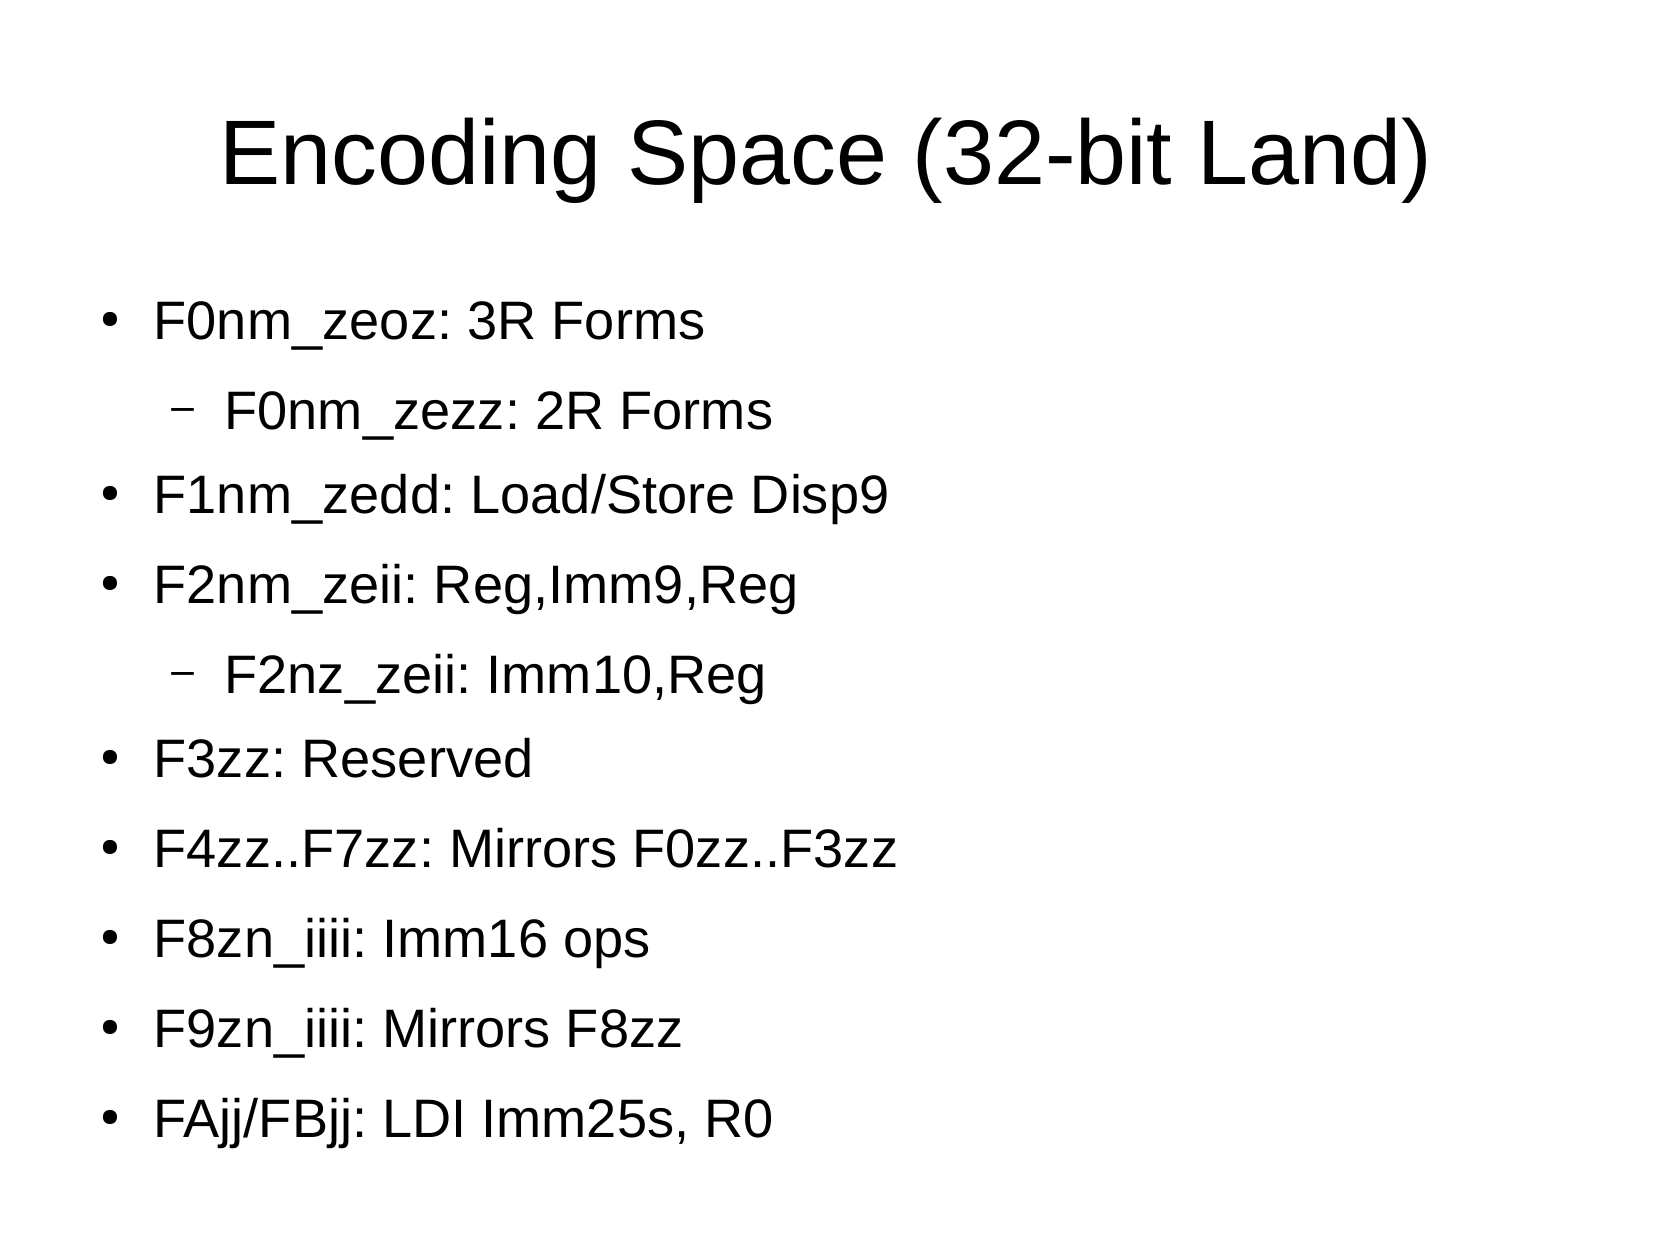

# Encoding Space (32-bit Land)
F0nm_zeoz: 3R Forms
F0nm_zezz: 2R Forms
F1nm_zedd: Load/Store Disp9
F2nm_zeii: Reg,Imm9,Reg
F2nz_zeii: Imm10,Reg
F3zz: Reserved
F4zz..F7zz: Mirrors F0zz..F3zz
F8zn_iiii: Imm16 ops
F9zn_iiii: Mirrors F8zz
FAjj/FBjj: LDI Imm25s, R0